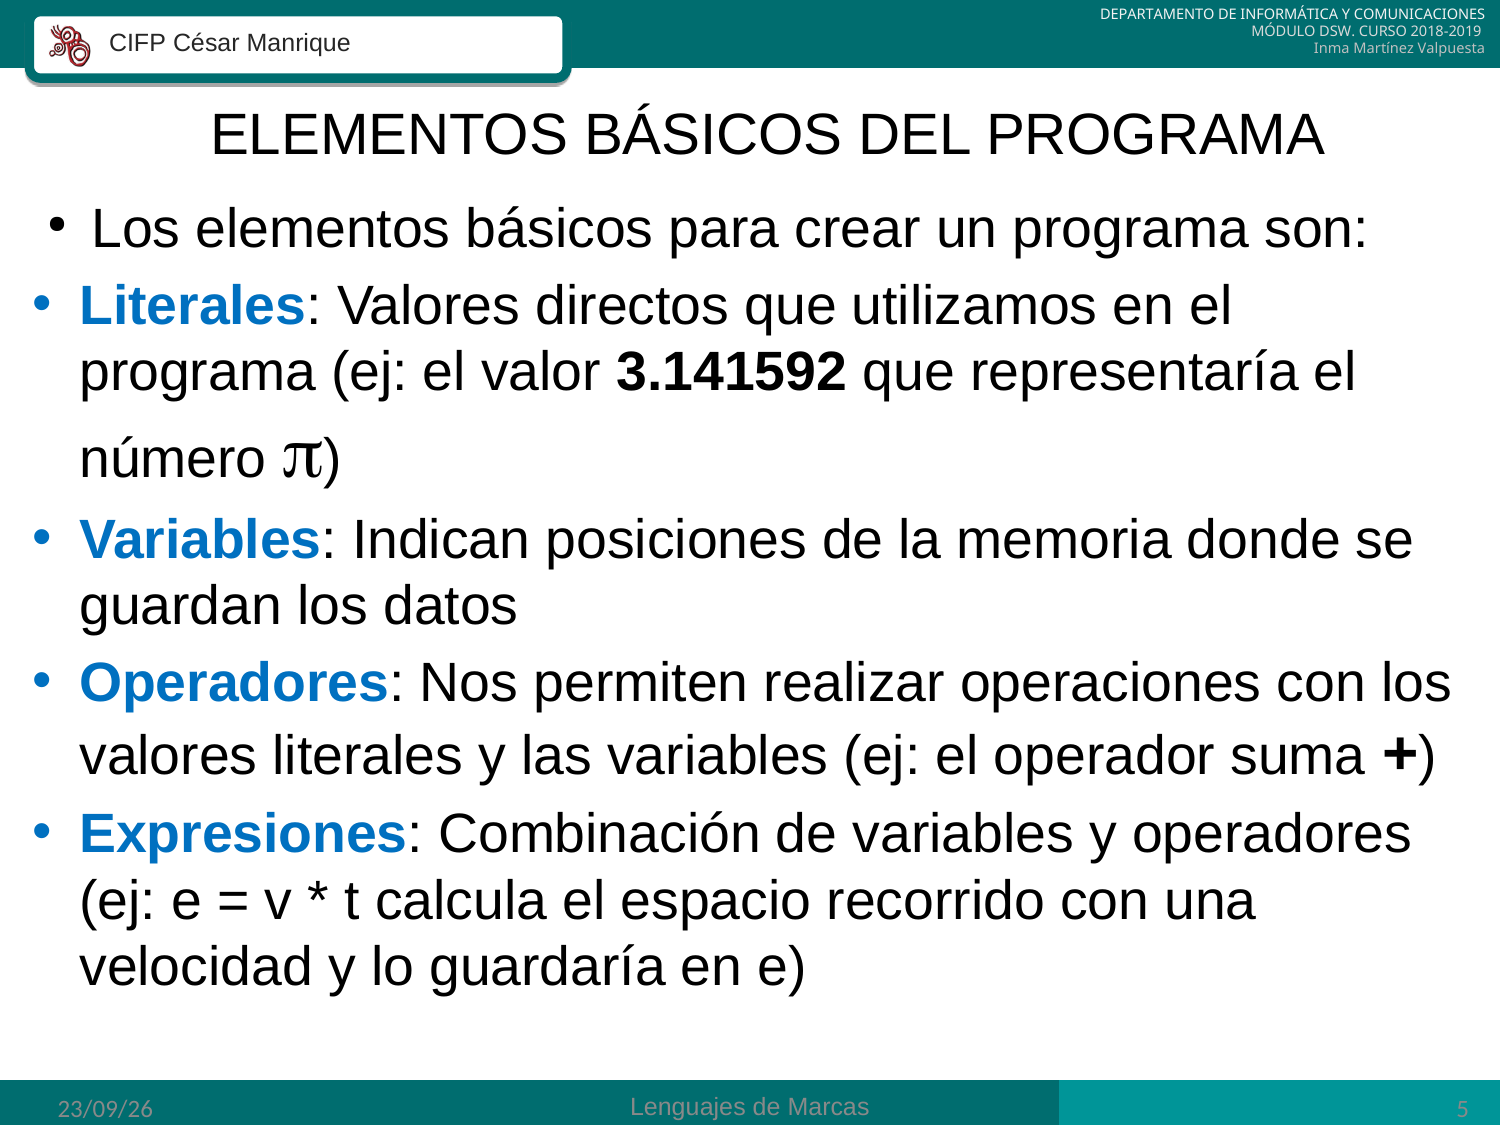

# ELEMENTOS BÁSICOS DEL PROGRAMA
Los elementos básicos para crear un programa son:
Literales: Valores directos que utilizamos en el programa (ej: el valor 3.141592 que representaría el número )
Variables: Indican posiciones de la memoria donde se guardan los datos
Operadores: Nos permiten realizar operaciones con los valores literales y las variables (ej: el operador suma +)
Expresiones: Combinación de variables y operadores (ej: e = v * t calcula el espacio recorrido con una velocidad y lo guardaría en e)
Lenguajes de Marcas